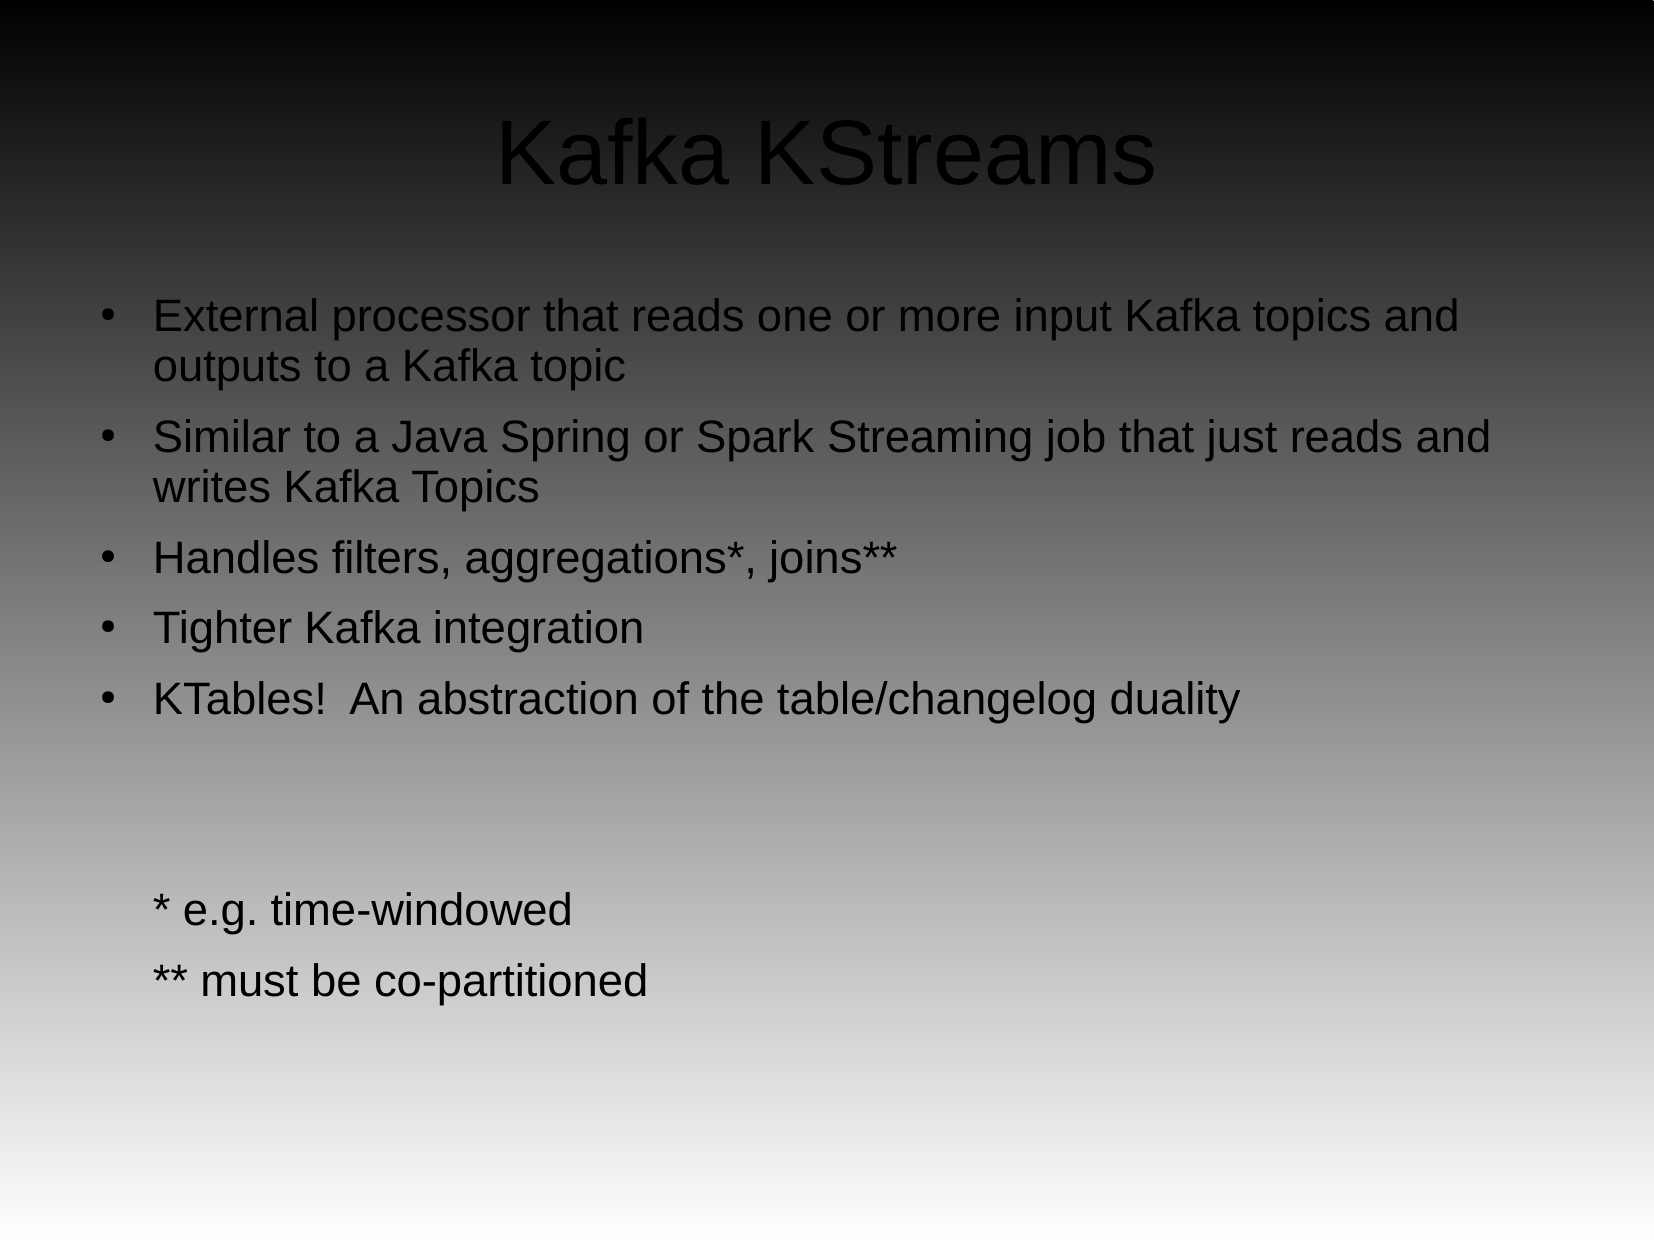

# Kafka KStreams
External processor that reads one or more input Kafka topics and outputs to a Kafka topic
Similar to a Java Spring or Spark Streaming job that just reads and writes Kafka Topics
Handles filters, aggregations*, joins**
Tighter Kafka integration
KTables! An abstraction of the table/changelog duality
* e.g. time-windowed
** must be co-partitioned